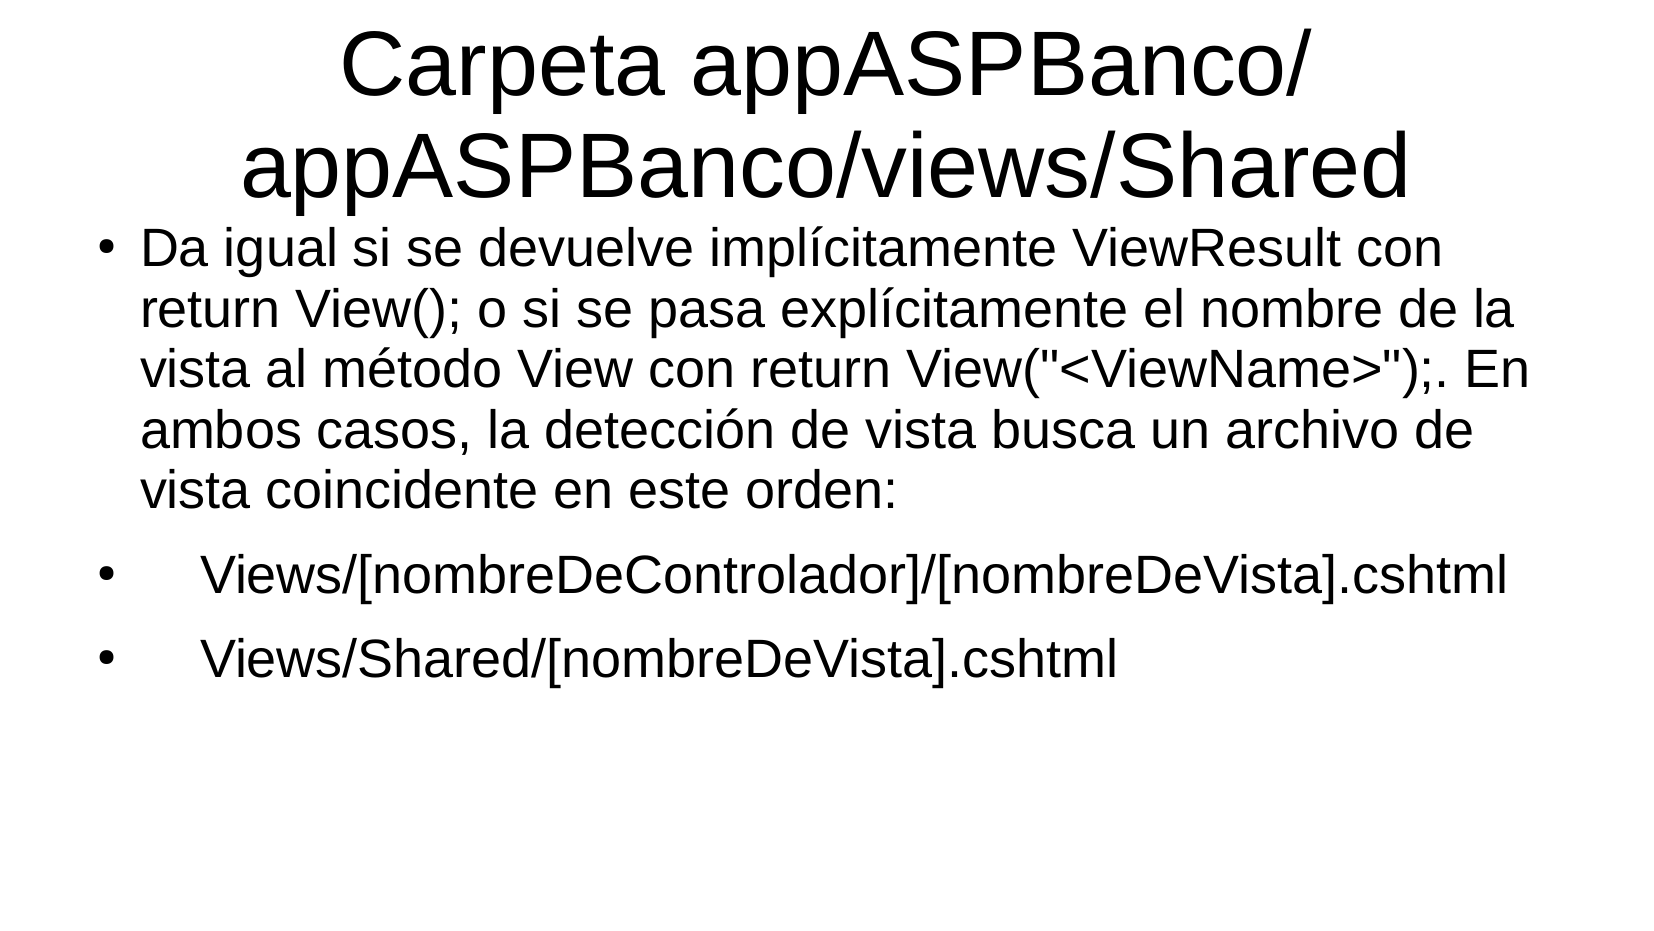

# Carpeta appASPBanco/ appASPBanco/views/Shared
Da igual si se devuelve implícitamente ViewResult con return View(); o si se pasa explícitamente el nombre de la vista al método View con return View("<ViewName>");. En ambos casos, la detección de vista busca un archivo de vista coincidente en este orden:
 Views/[nombreDeControlador]/[nombreDeVista].cshtml
 Views/Shared/[nombreDeVista].cshtml